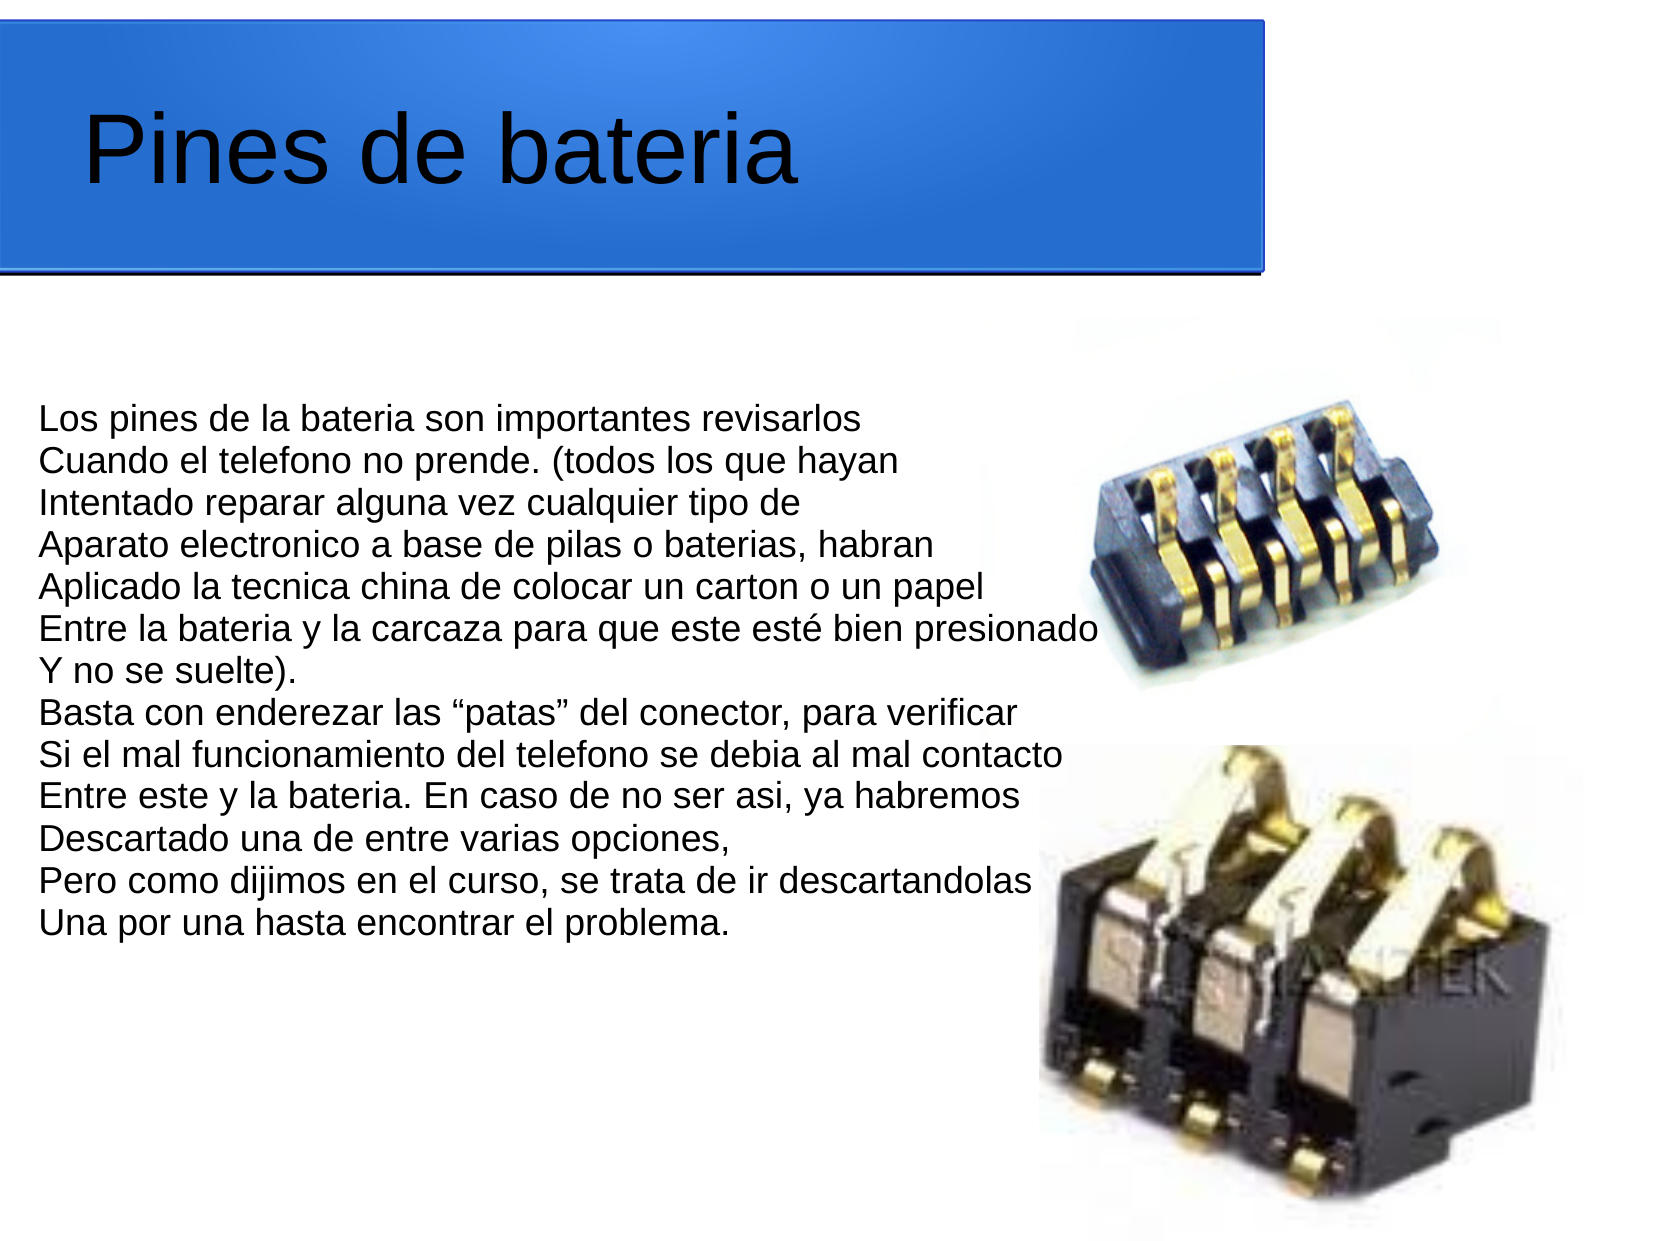

# Pines de bateria
Los pines de la bateria son importantes revisarlos
Cuando el telefono no prende. (todos los que hayan
Intentado reparar alguna vez cualquier tipo de
Aparato electronico a base de pilas o baterias, habran
Aplicado la tecnica china de colocar un carton o un papel
Entre la bateria y la carcaza para que este esté bien presionado
Y no se suelte).
Basta con enderezar las “patas” del conector, para verificar
Si el mal funcionamiento del telefono se debia al mal contacto
Entre este y la bateria. En caso de no ser asi, ya habremos
Descartado una de entre varias opciones,
Pero como dijimos en el curso, se trata de ir descartandolas
Una por una hasta encontrar el problema.